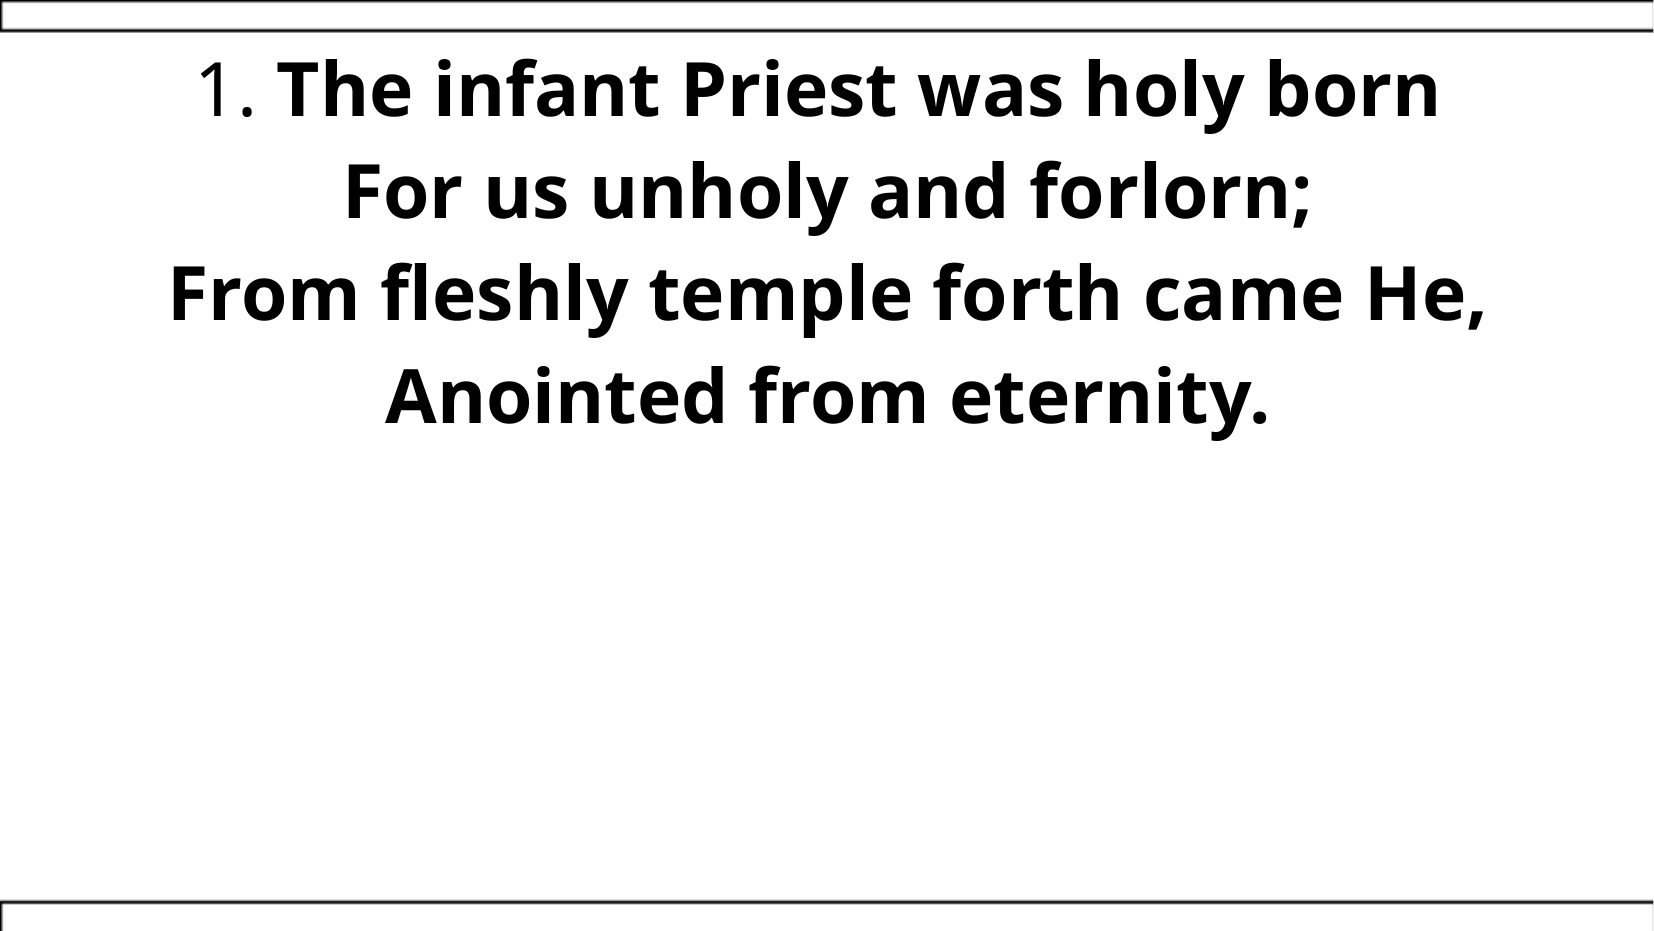

1. The infant Priest was holy born
For us unholy and forlorn;
From fleshly temple forth came He,
Anointed from eternity.